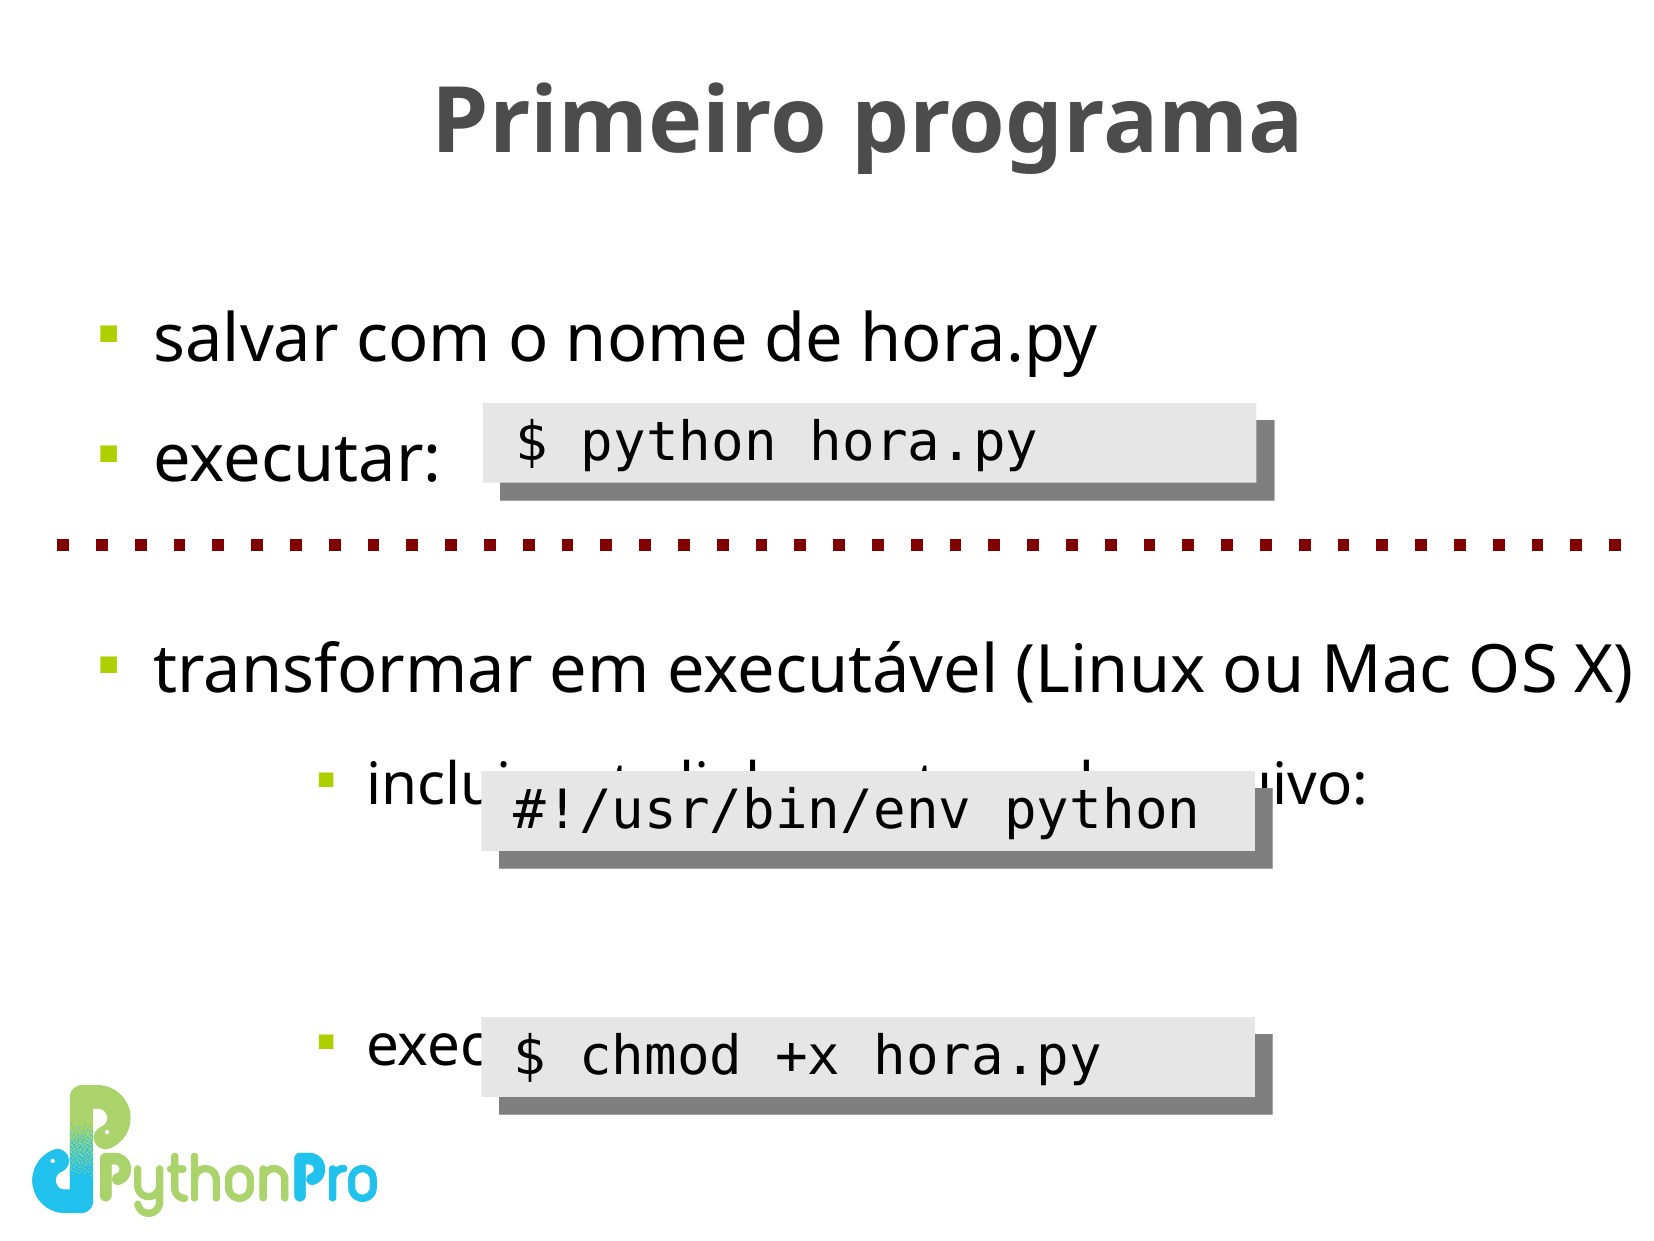

# Primeiro programa
salvar com o nome de hora.py
executar:
transformar em executável (Linux ou Mac OS X)
incluir esta linha no topo do arquivo:
executar este comando no shell:
$ python hora.py
#!/usr/bin/env python
$ chmod +x hora.py